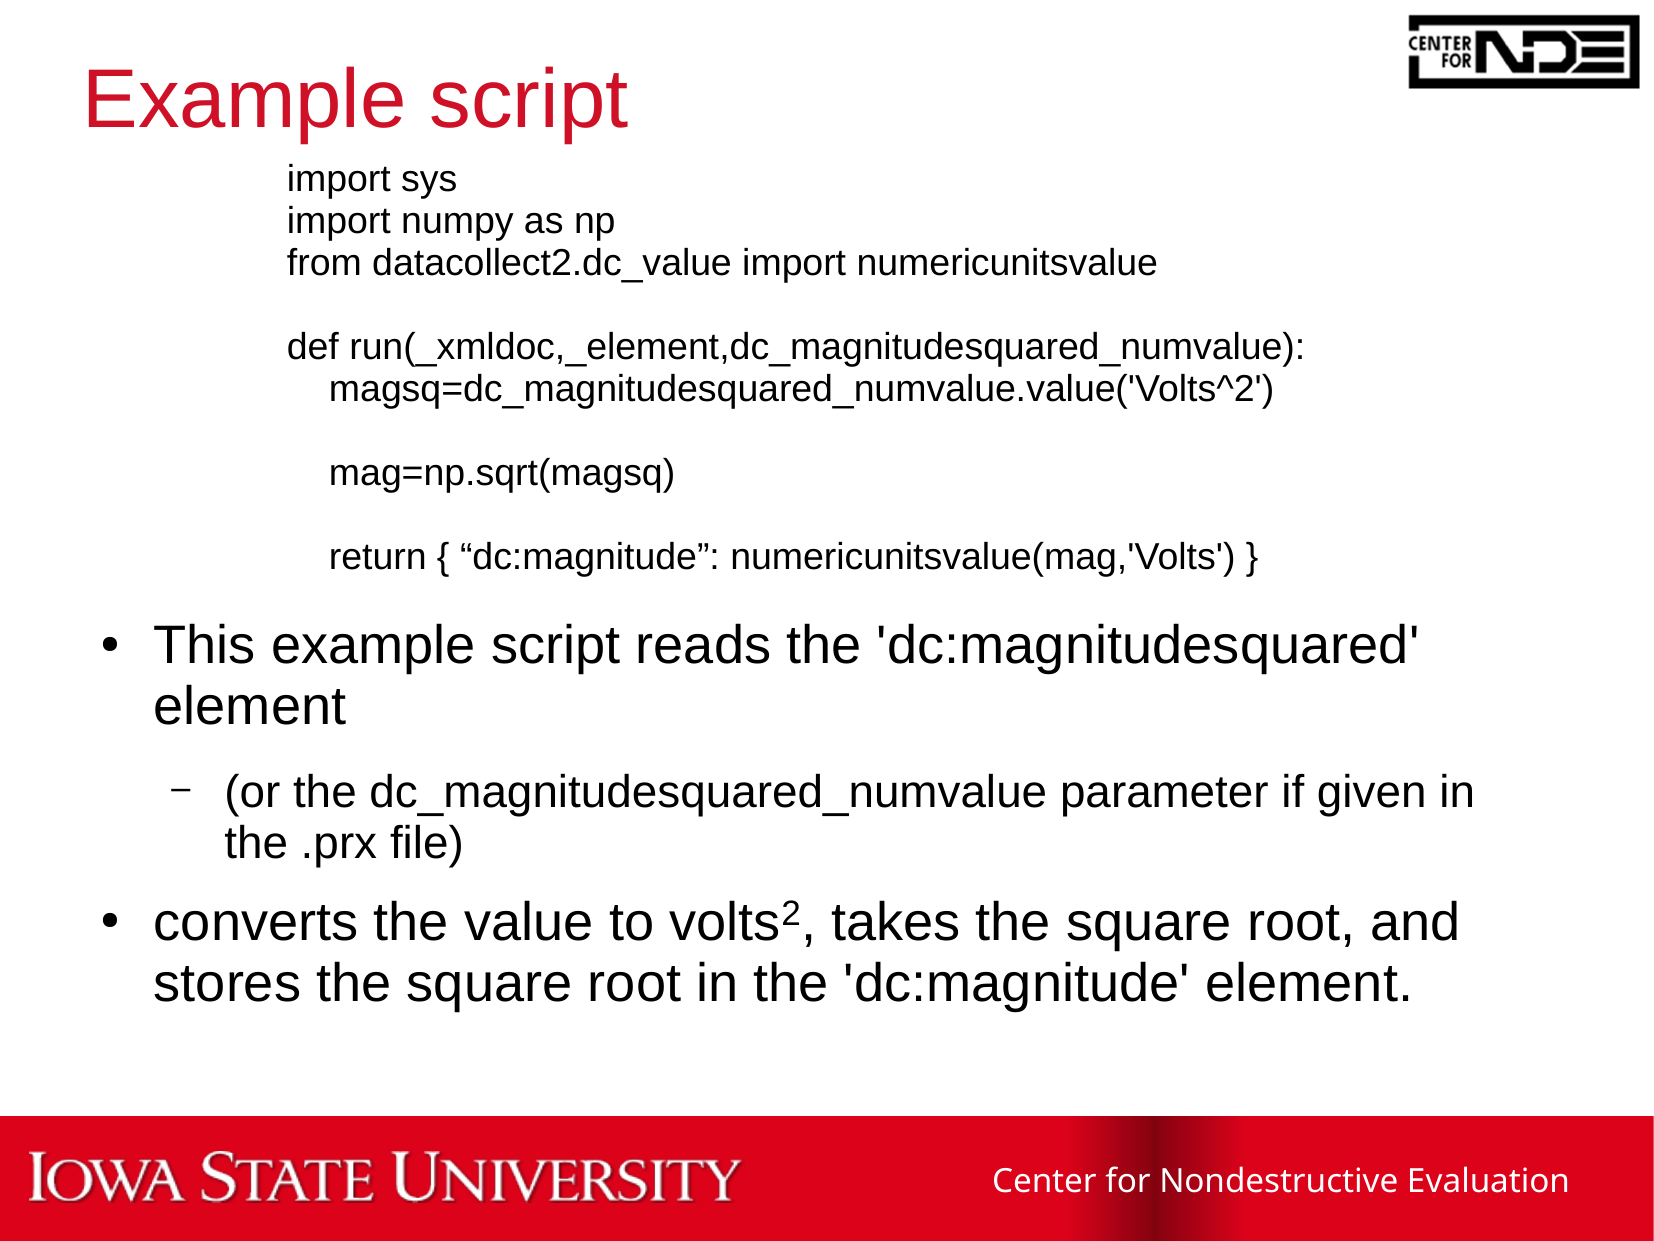

# Example script
import sys
import numpy as np
from datacollect2.dc_value import numericunitsvalue
def run(_xmldoc,_element,dc_magnitudesquared_numvalue):
 magsq=dc_magnitudesquared_numvalue.value('Volts^2')
 mag=np.sqrt(magsq)
 return { “dc:magnitude”: numericunitsvalue(mag,'Volts') }
This example script reads the 'dc:magnitudesquared' element
(or the dc_magnitudesquared_numvalue parameter if given in the .prx file)
converts the value to volts2, takes the square root, and stores the square root in the 'dc:magnitude' element.